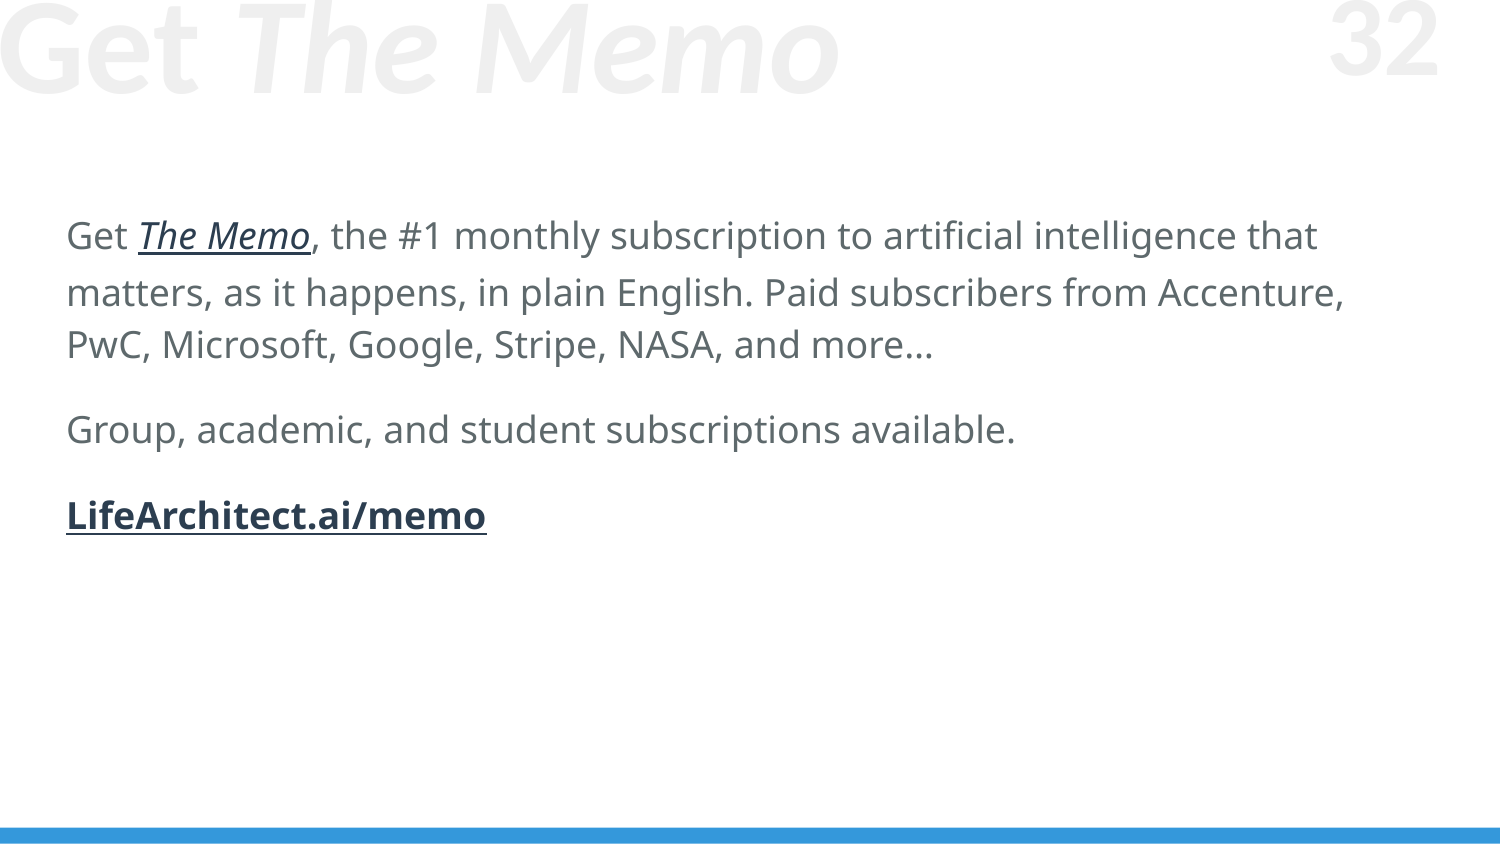

# Get The Memo
Get The Memo, the #1 monthly subscription to artificial intelligence that matters, as it happens, in plain English. Paid subscribers from Accenture, PwC, Microsoft, Google, Stripe, NASA, and more…
Group, academic, and student subscriptions available.
LifeArchitect.ai/memo